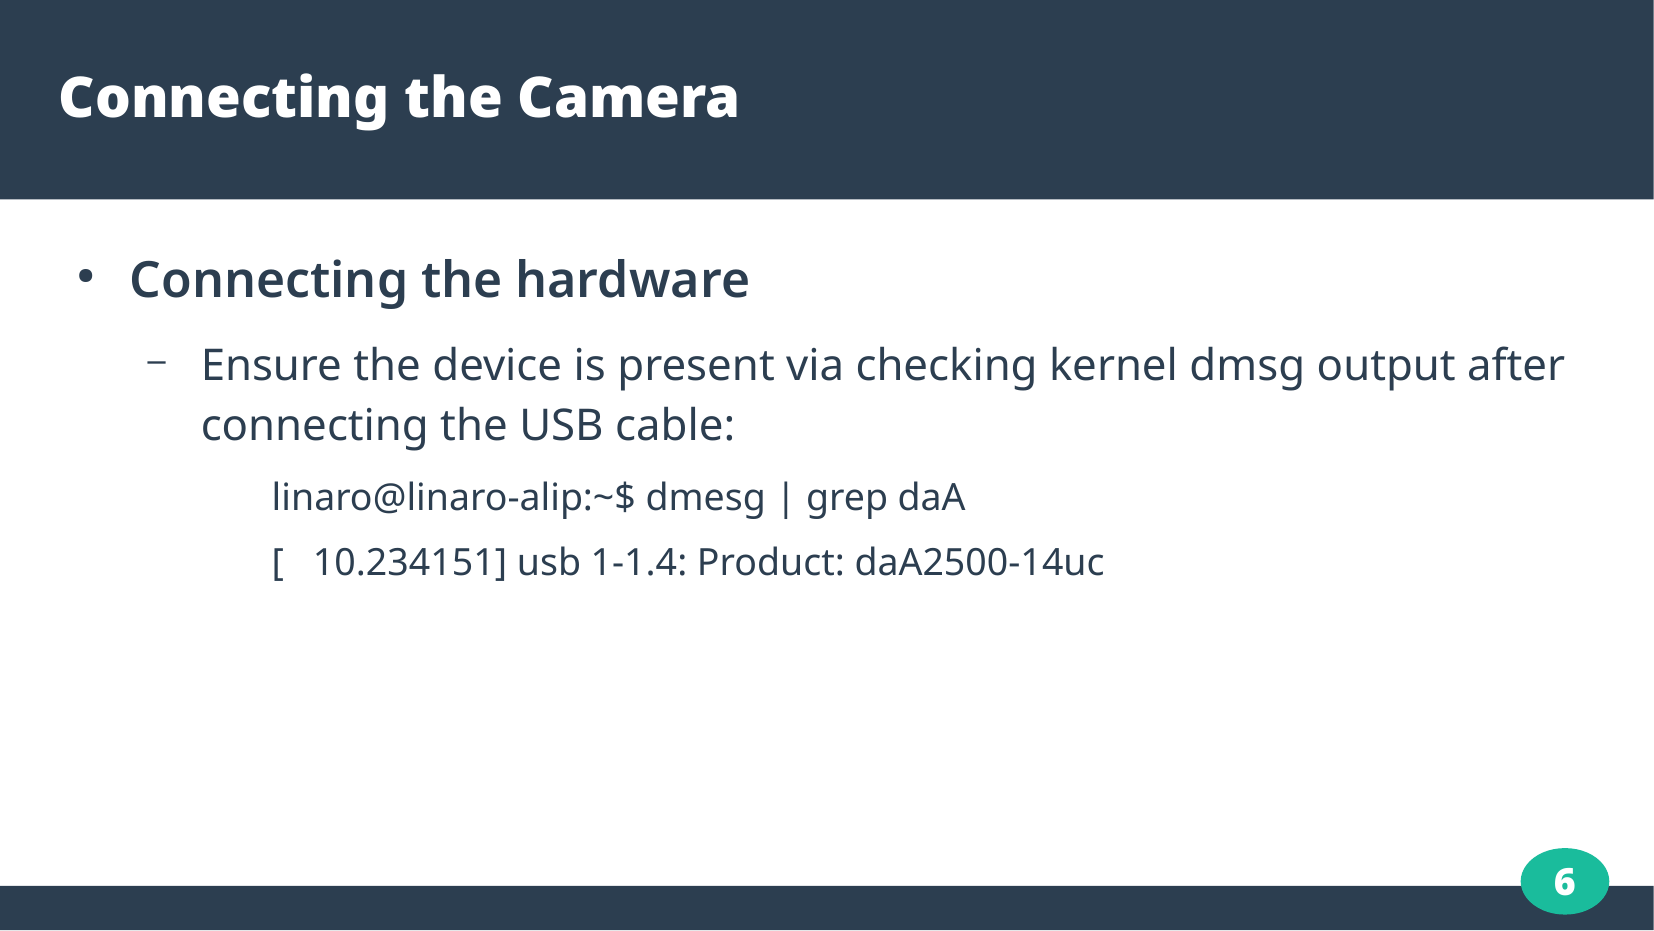

# Connecting the Camera
Connecting the hardware
Ensure the device is present via checking kernel dmsg output after connecting the USB cable:
linaro@linaro-alip:~$ dmesg | grep daA
[ 10.234151] usb 1-1.4: Product: daA2500-14uc
6